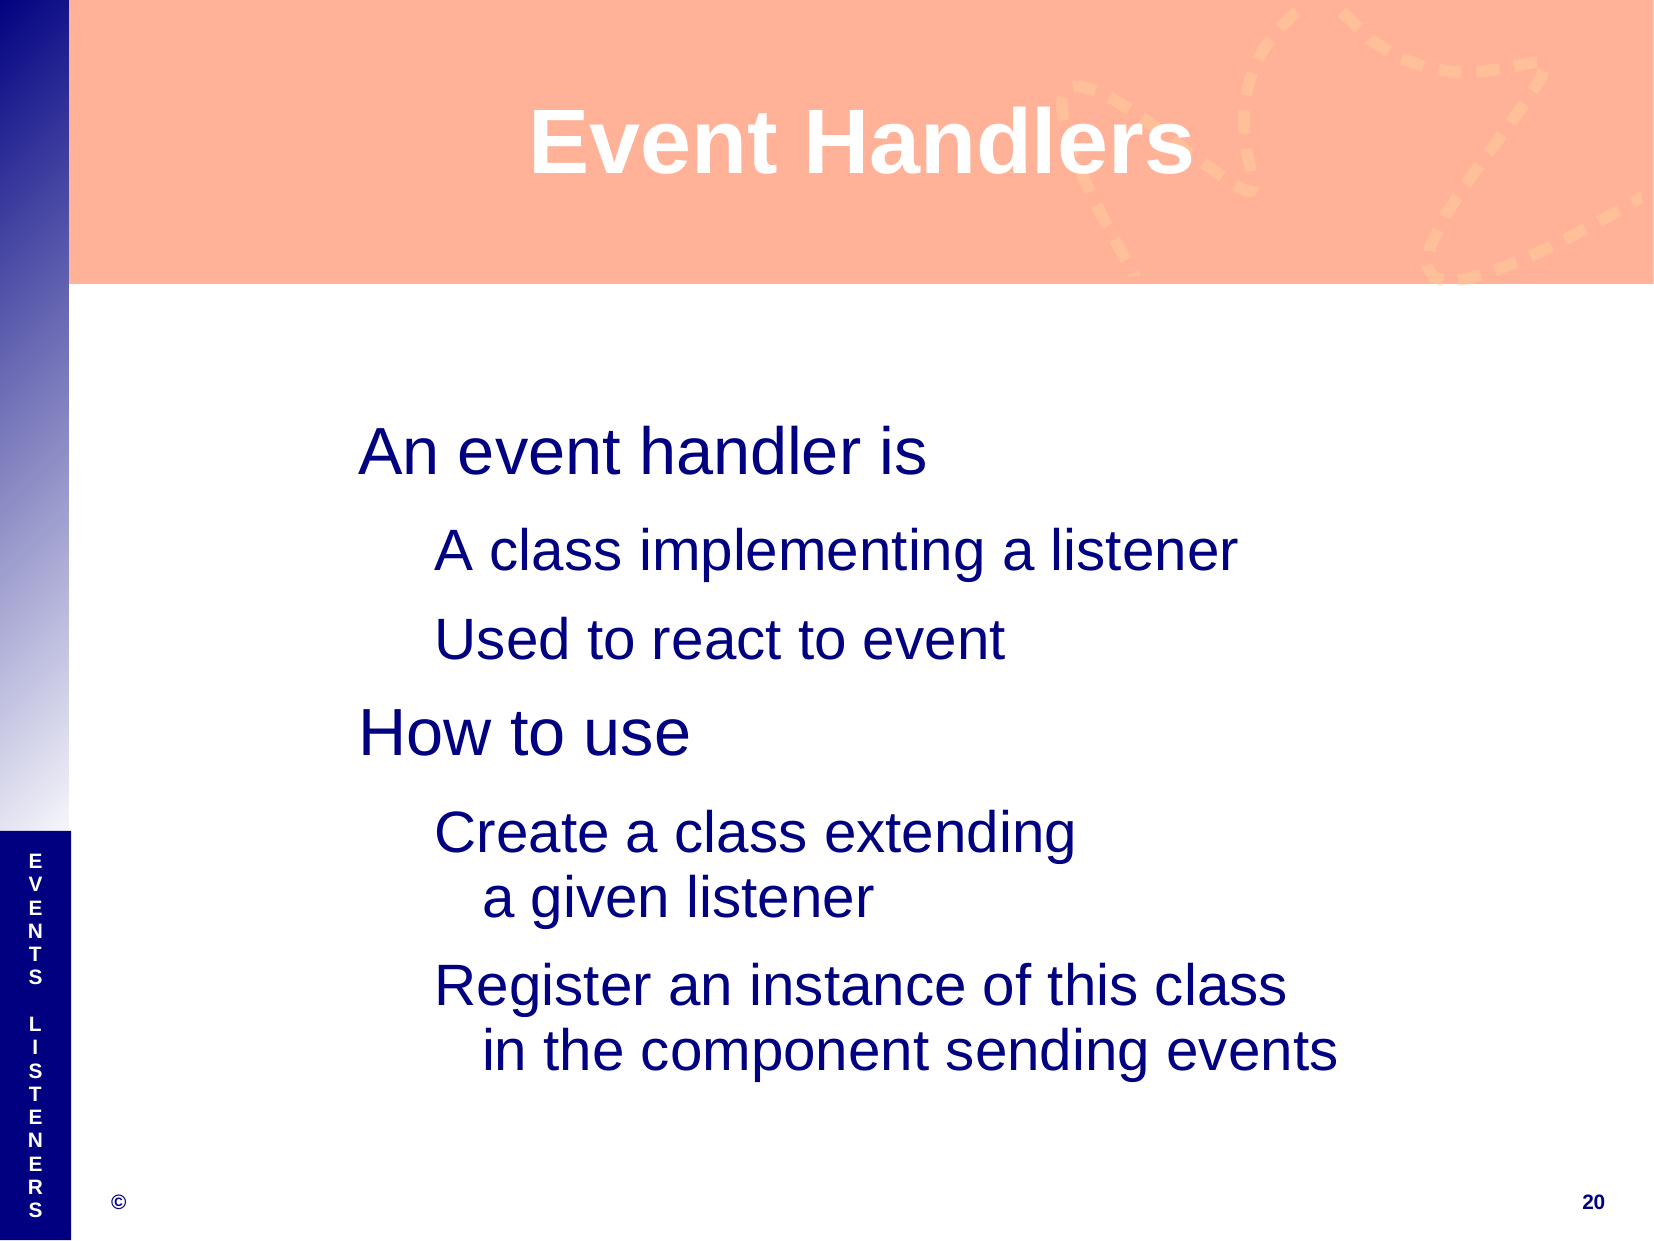

Event Handlers
# An event handler is
A class implementing a listener
Used to react to event
How to use
Create a class extending
a given listener
Register an instance of this class
in the component sending events
E
V
E
N
T
S
L
I
S
T
E
N
E
R
S